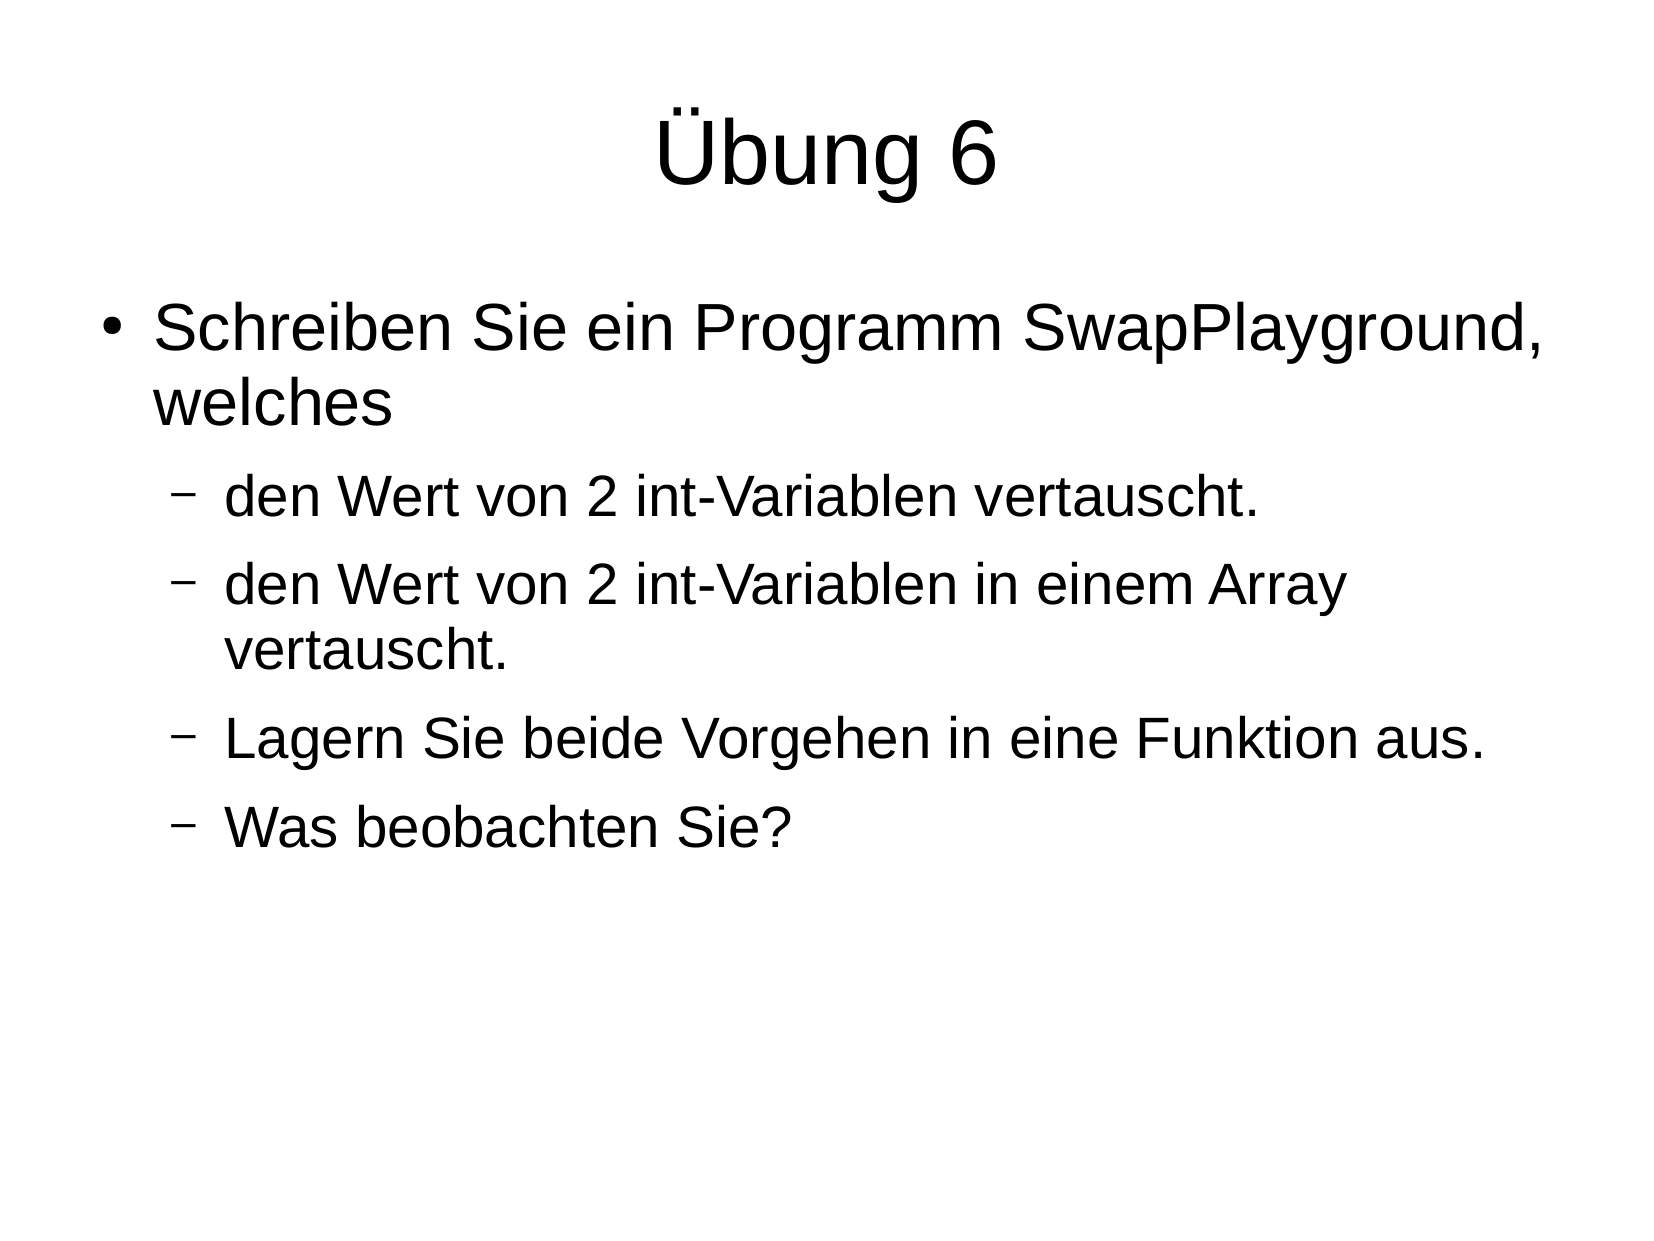

# Übung 6
Schreiben Sie ein Programm SwapPlayground, welches
den Wert von 2 int-Variablen vertauscht.
den Wert von 2 int-Variablen in einem Array vertauscht.
Lagern Sie beide Vorgehen in eine Funktion aus.
Was beobachten Sie?